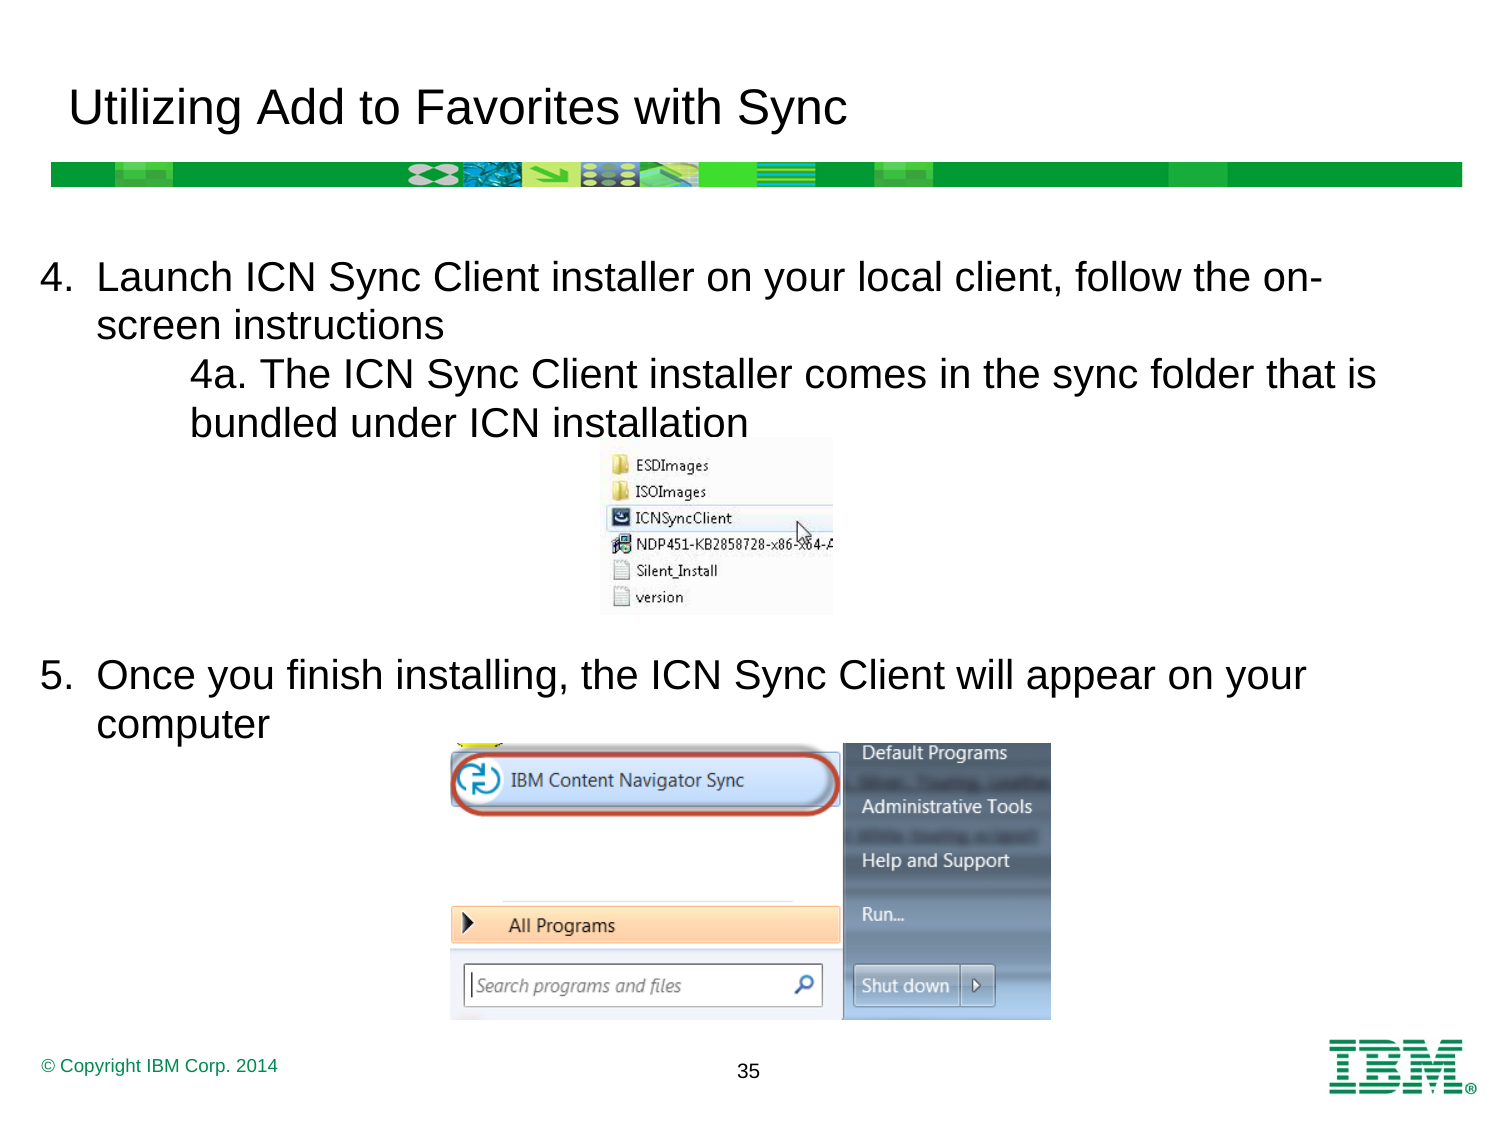

# Utilizing Add to Favorites with Sync
Launch ICN Sync Client installer on your local client, follow the on-screen instructions
	4a. The ICN Sync Client installer comes in the sync folder that is 	 	bundled under ICN installation
Once you finish installing, the ICN Sync Client will appear on your computer
35